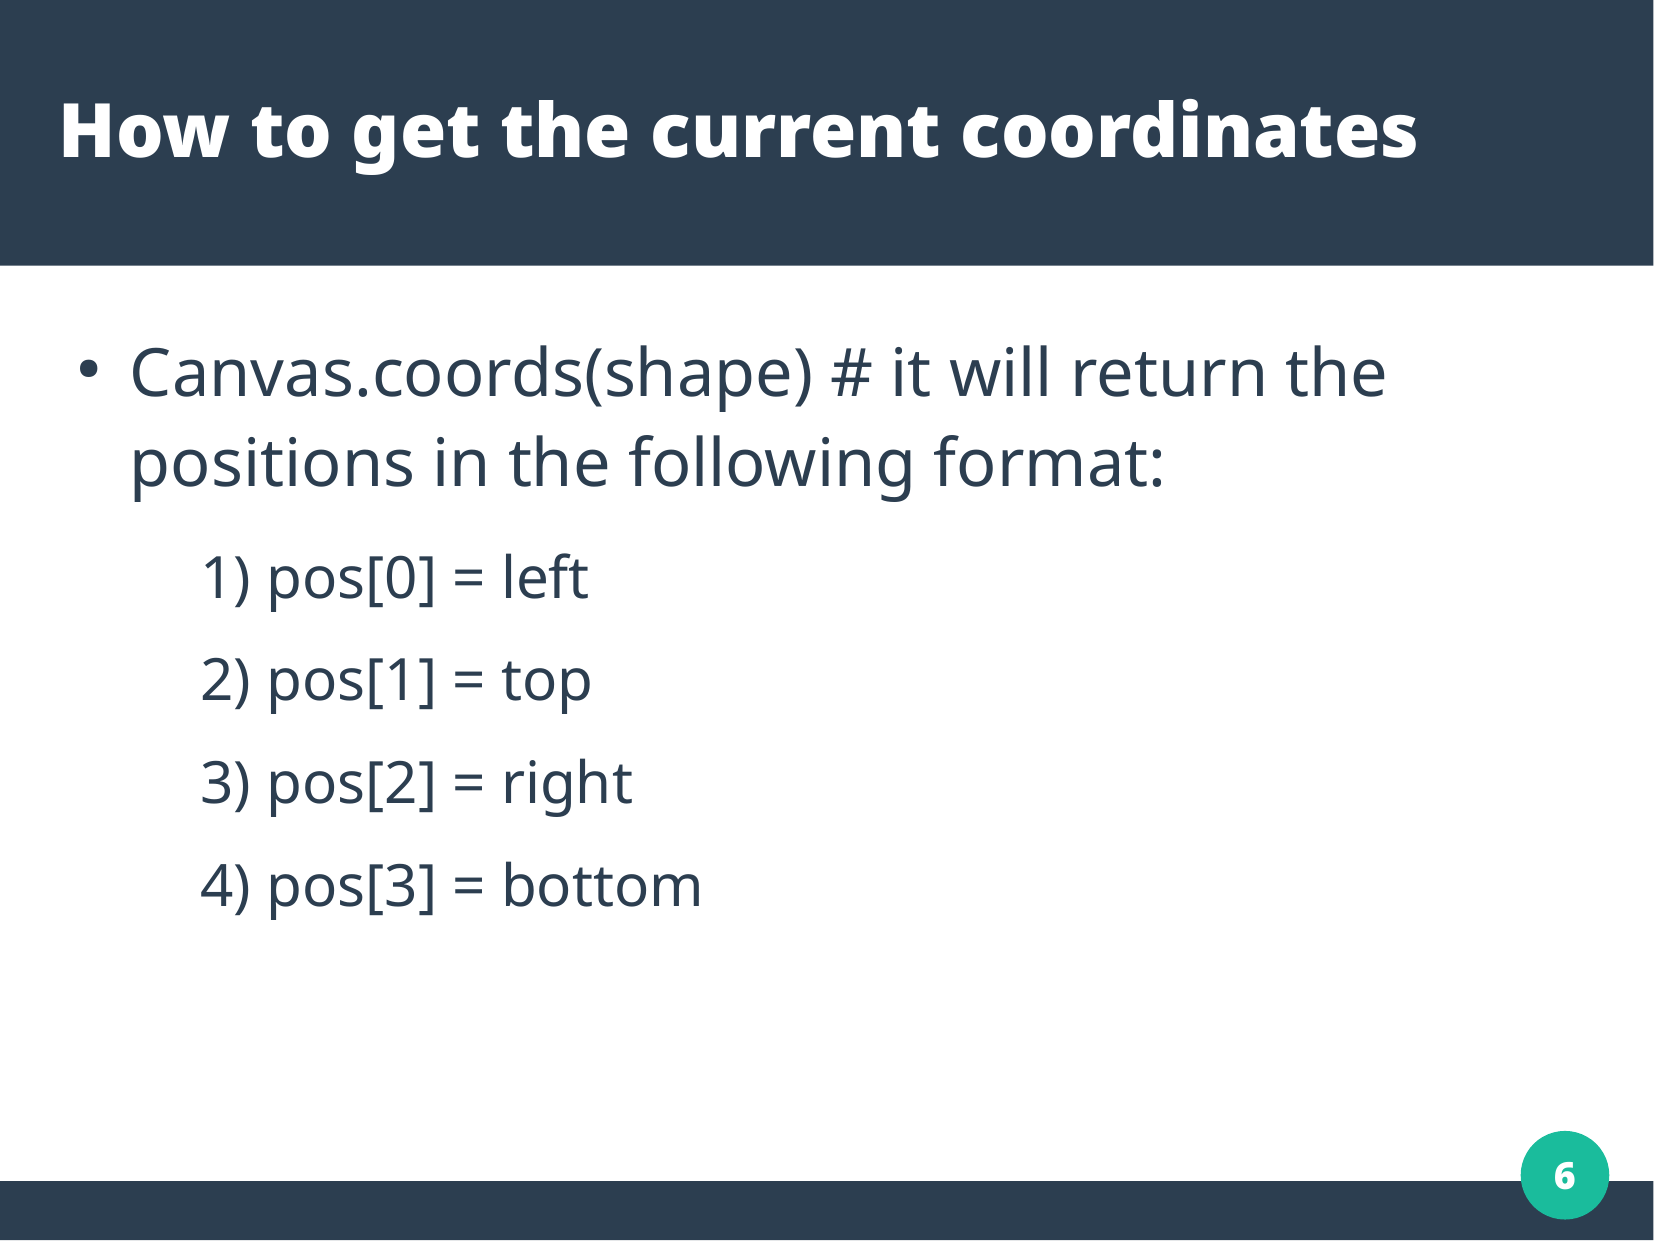

# How to get the current coordinates
Canvas.coords(shape) # it will return the positions in the following format:
1) pos[0] = left
2) pos[1] = top
3) pos[2] = right
4) pos[3] = bottom
6